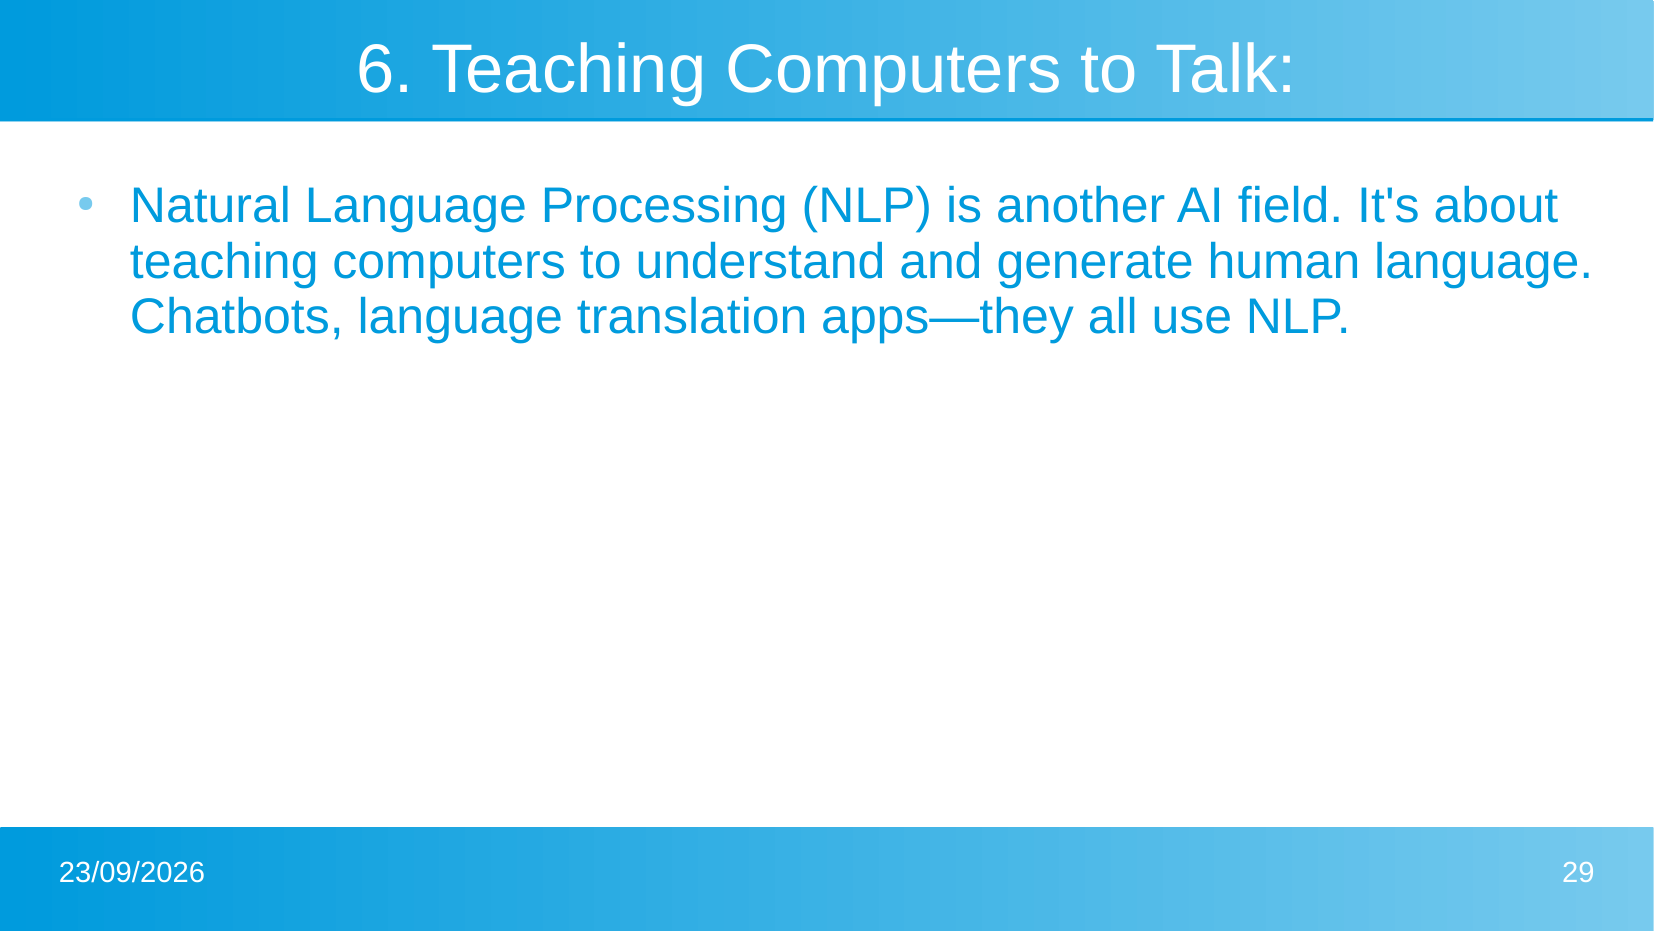

# 6. Teaching Computers to Talk:
Natural Language Processing (NLP) is another AI field. It's about teaching computers to understand and generate human language. Chatbots, language translation apps—they all use NLP.
29